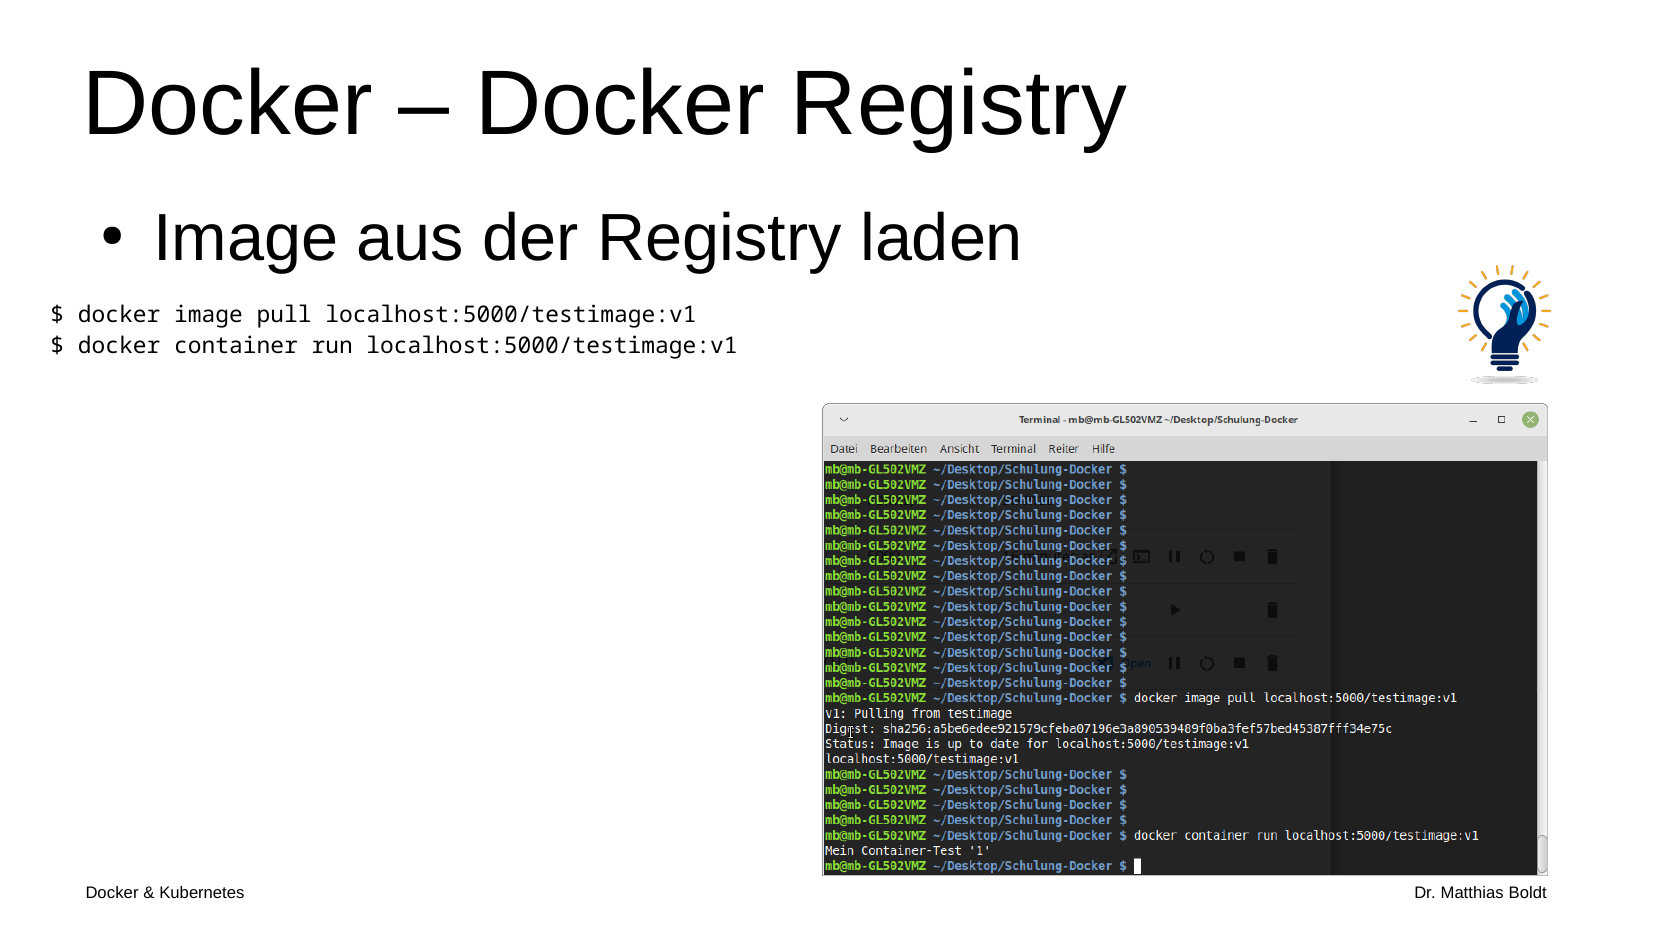

# Docker – Docker Registry
Image aus der Registry laden
$ docker image pull localhost:5000/testimage:v1
$ docker container run localhost:5000/testimage:v1
Docker & Kubernetes																Dr. Matthias Boldt